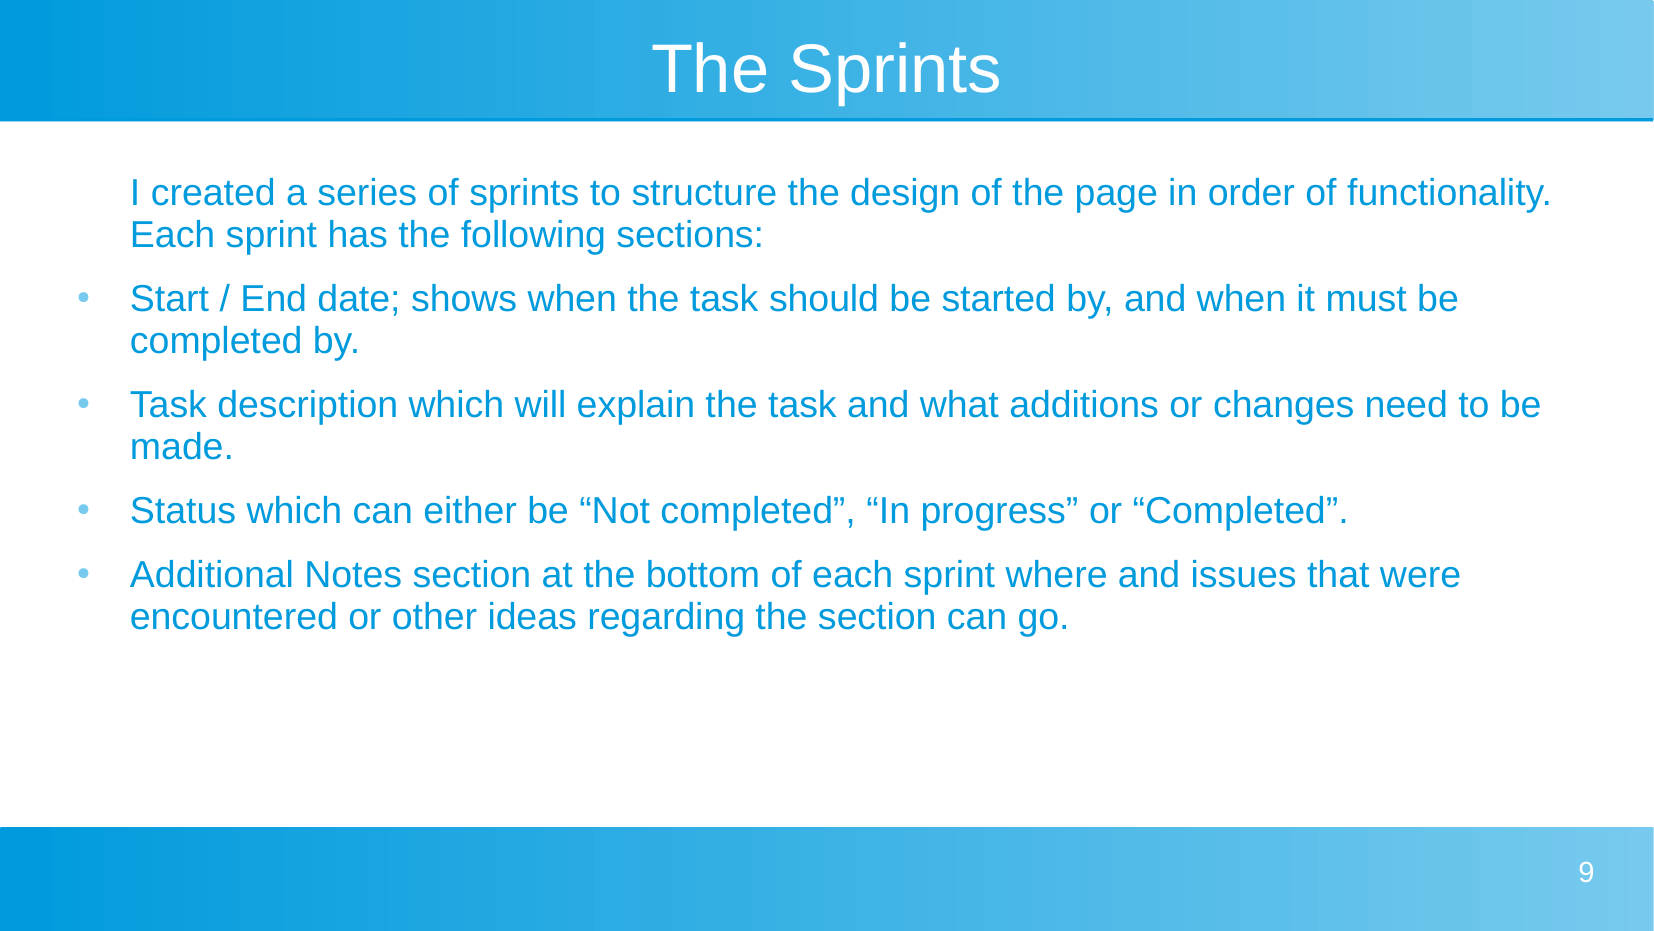

# The Sprints
I created a series of sprints to structure the design of the page in order of functionality. Each sprint has the following sections:
Start / End date; shows when the task should be started by, and when it must be completed by.
Task description which will explain the task and what additions or changes need to be made.
Status which can either be “Not completed”, “In progress” or “Completed”.
Additional Notes section at the bottom of each sprint where and issues that were encountered or other ideas regarding the section can go.
9